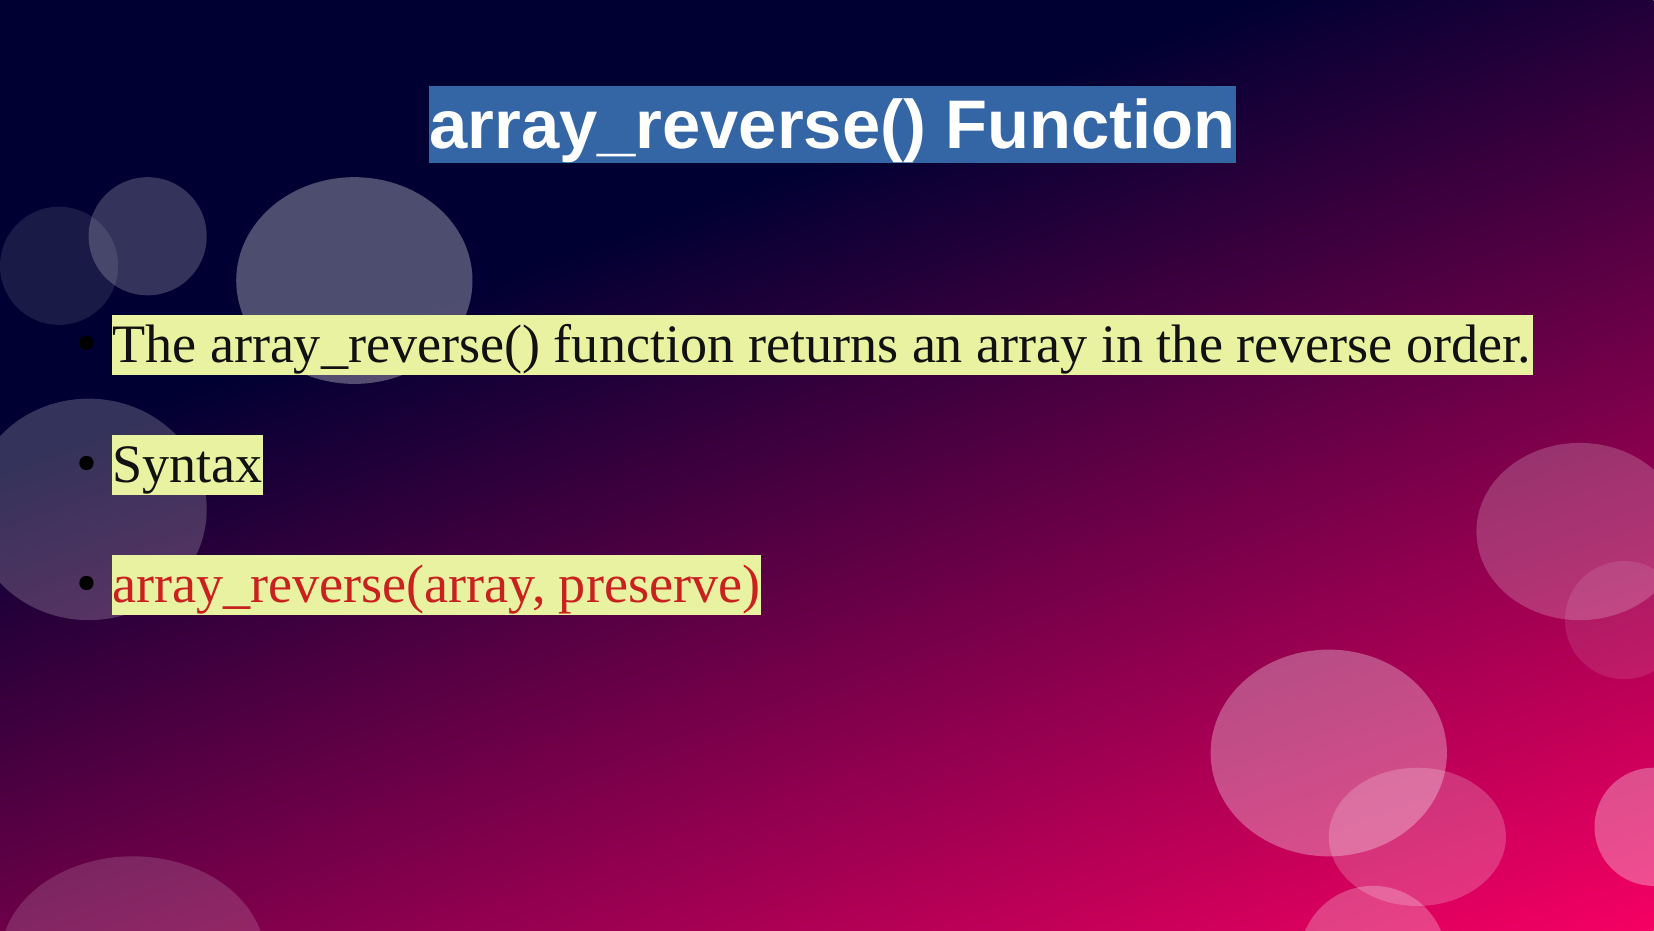

# array_reverse() Function
The array_reverse() function returns an array in the reverse order.
Syntax
array_reverse(array, preserve)